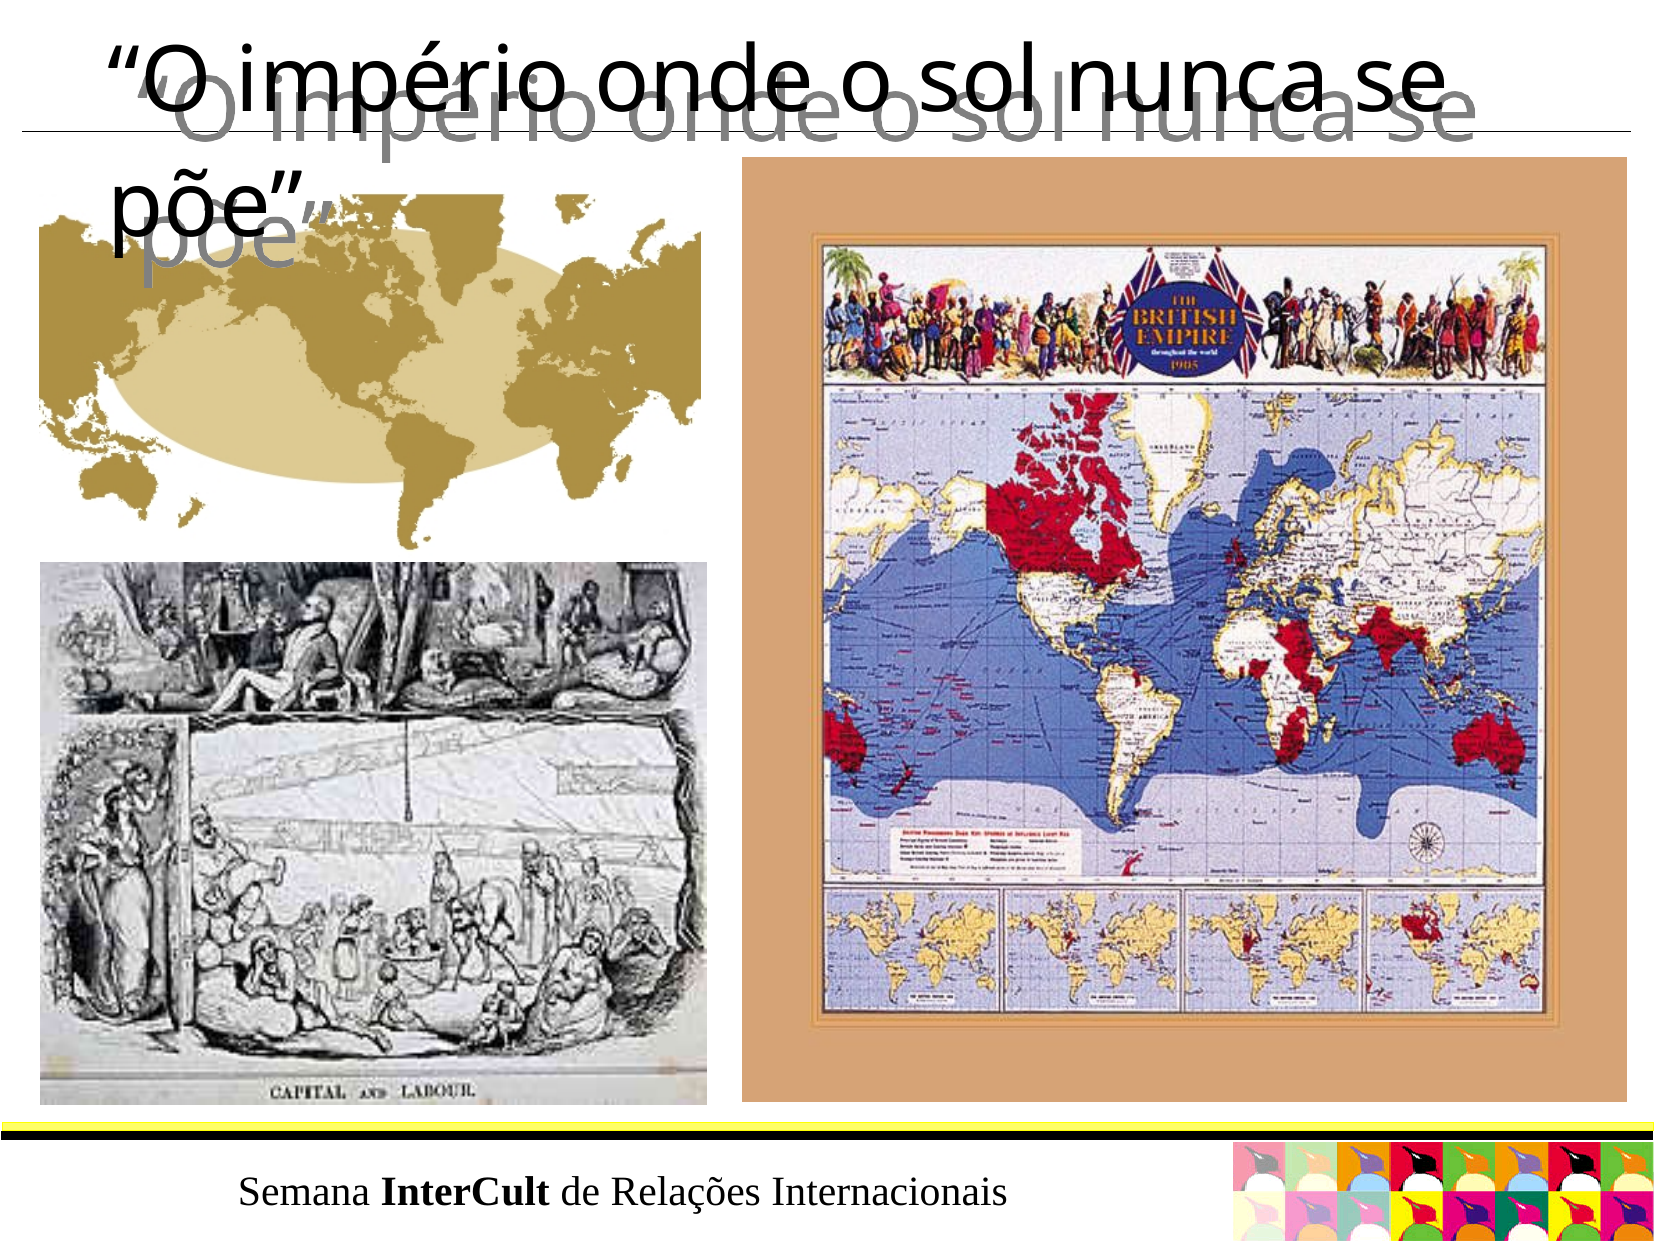

“O império onde o sol nunca se põe”
Semana InterCult de Relações Internacionais